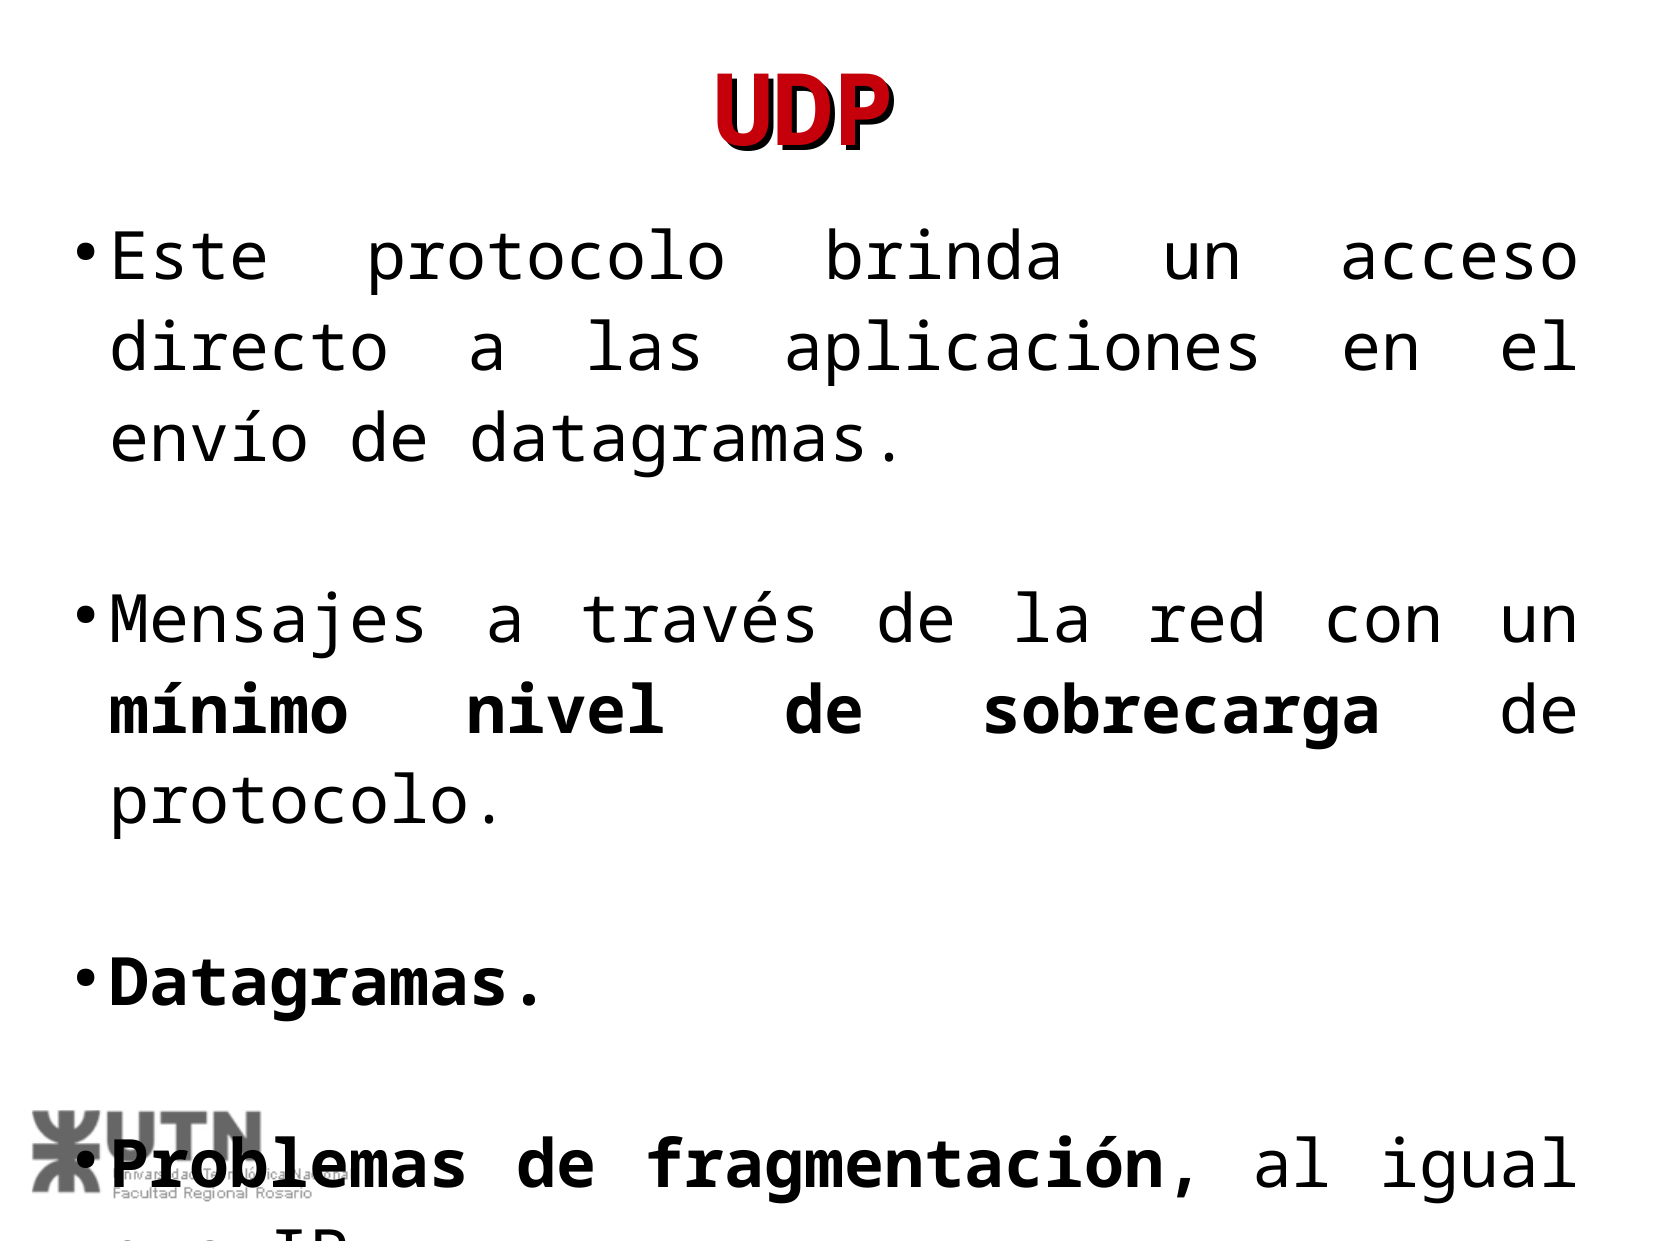

# UDP
Este protocolo brinda un acceso directo a las aplicaciones en el envío de datagramas.
Mensajes a través de la red con un mínimo nivel de sobrecarga de protocolo.
Datagramas.
Problemas de fragmentación, al igual que IP.